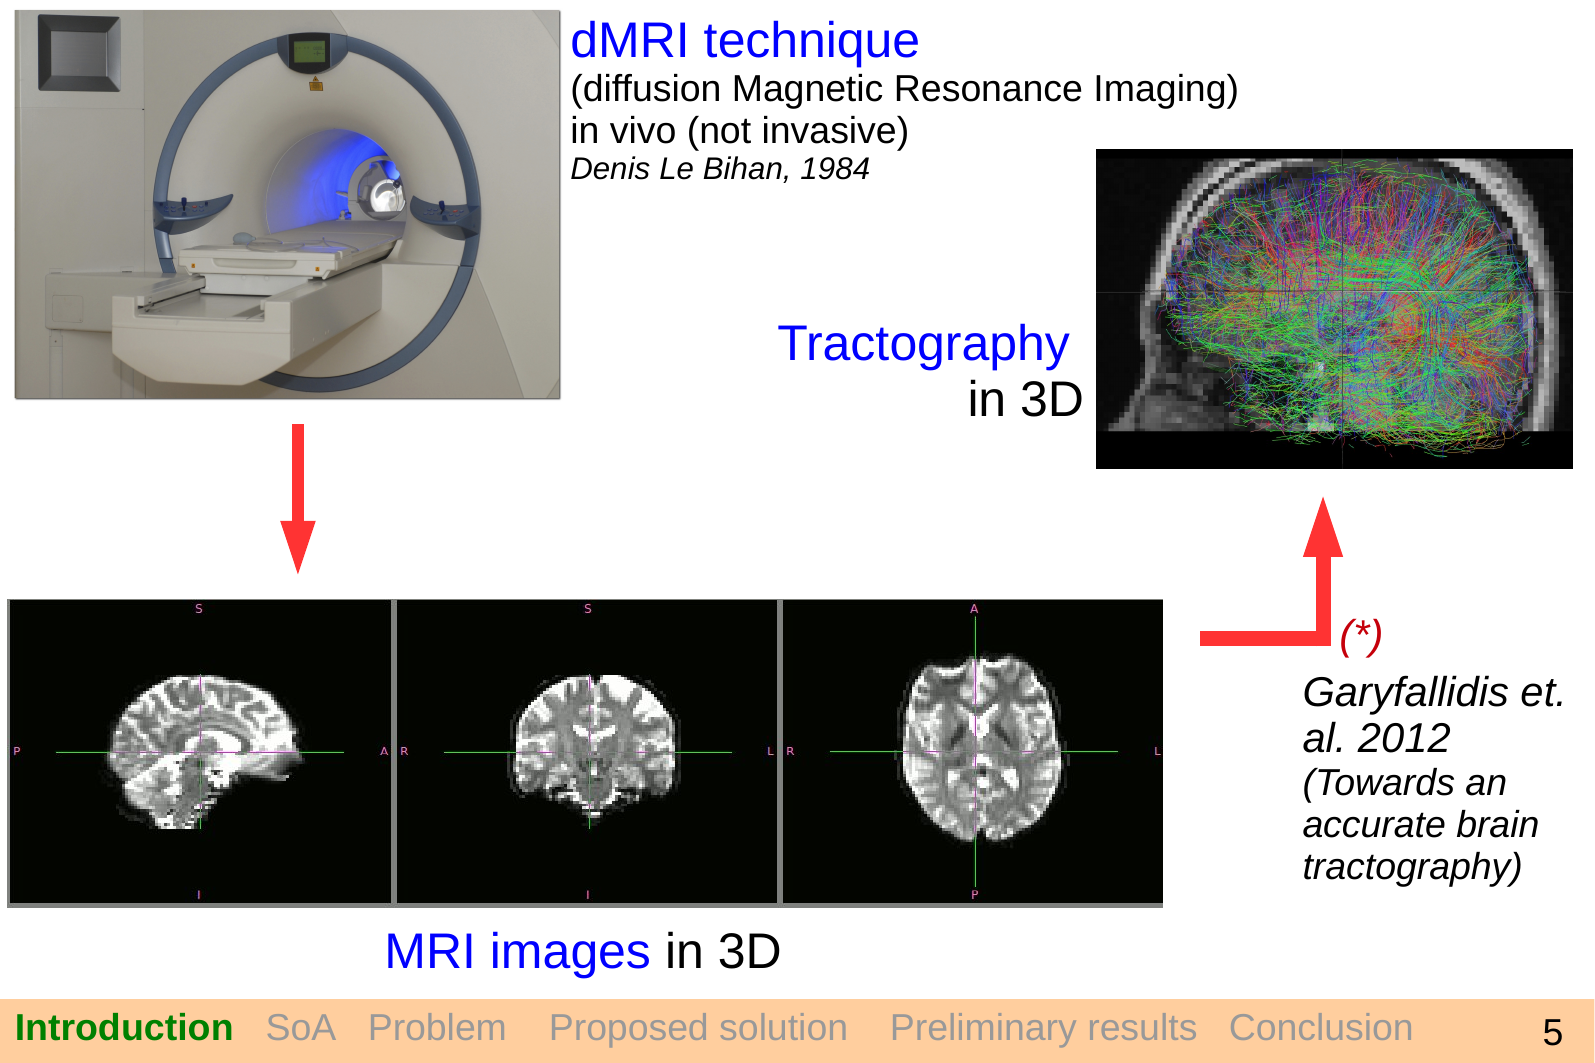

# dMRI technique (diffusion Magnetic Resonance Imaging) in vivo (not invasive) Denis Le Bihan, 1984
Tractography
in 3D
(*)
Garyfallidis et. al. 2012
(Towards an accurate brain tractography)
MRI images in 3D
Introduction SoA Problem Proposed solution Preliminary results Conclusion